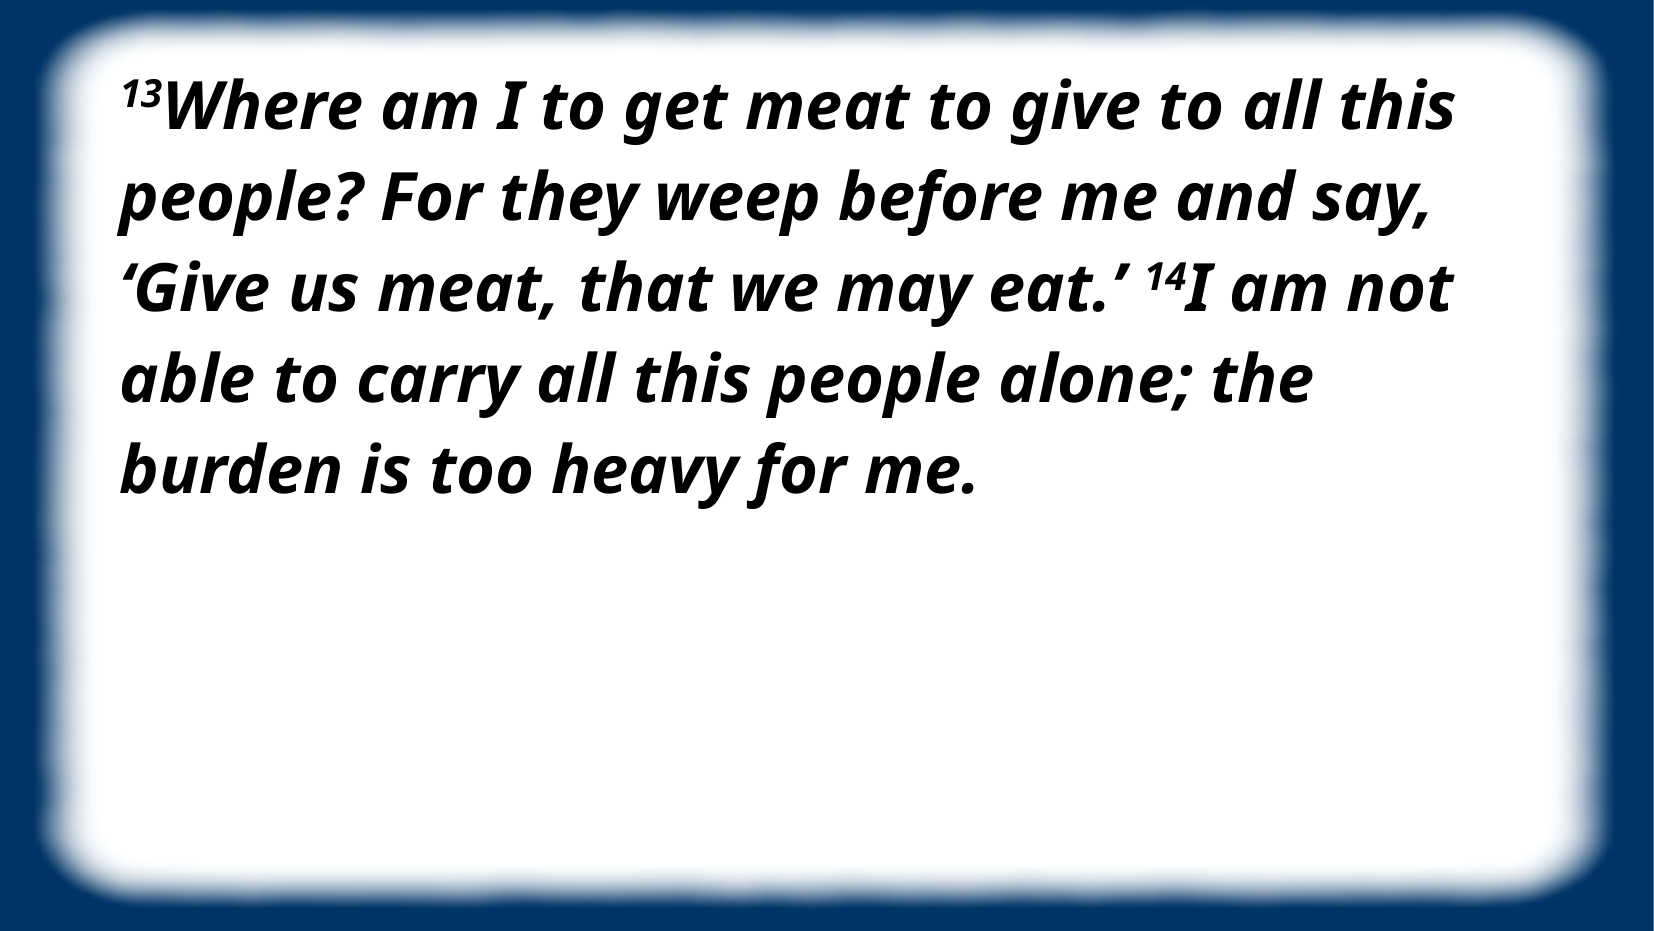

13Where am I to get meat to give to all this people? For they weep before me and say, ‘Give us meat, that we may eat.’ 14I am not able to carry all this people alone; the burden is too heavy for me.